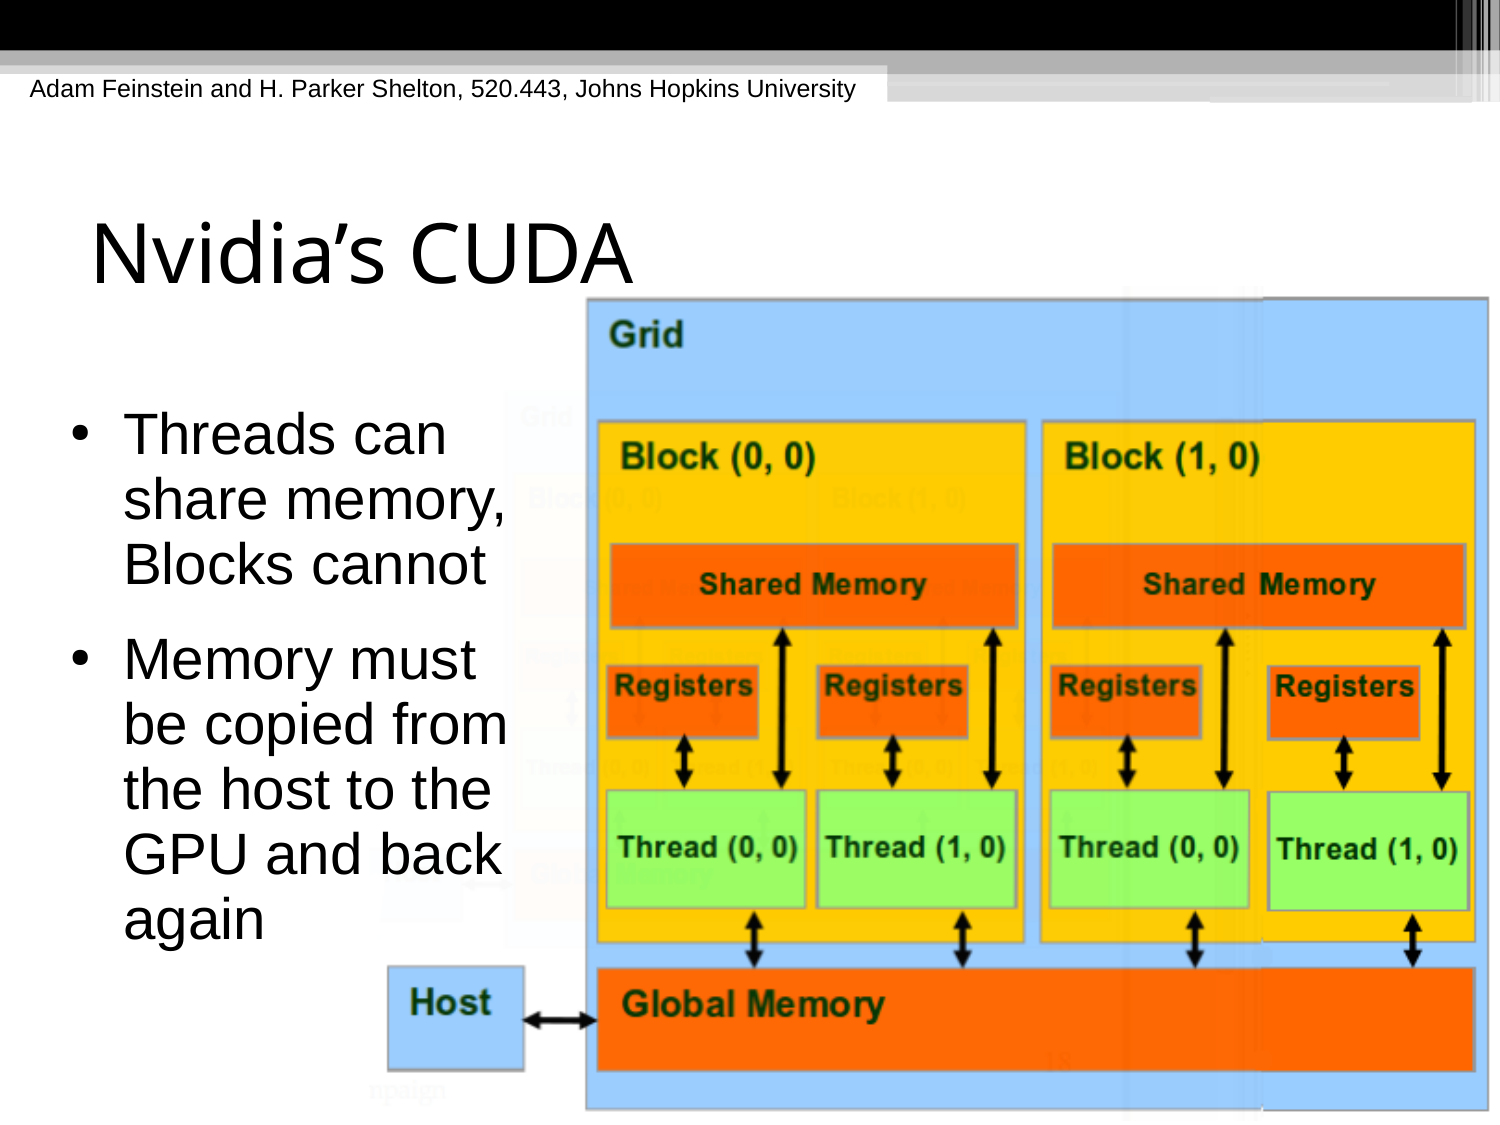

Adam Feinstein and H. Parker Shelton, 520.443, Johns Hopkins University
# Nvidia’s CUDA
Threads can share memory, Blocks cannot
Memory must be copied from the host to the GPU and back again